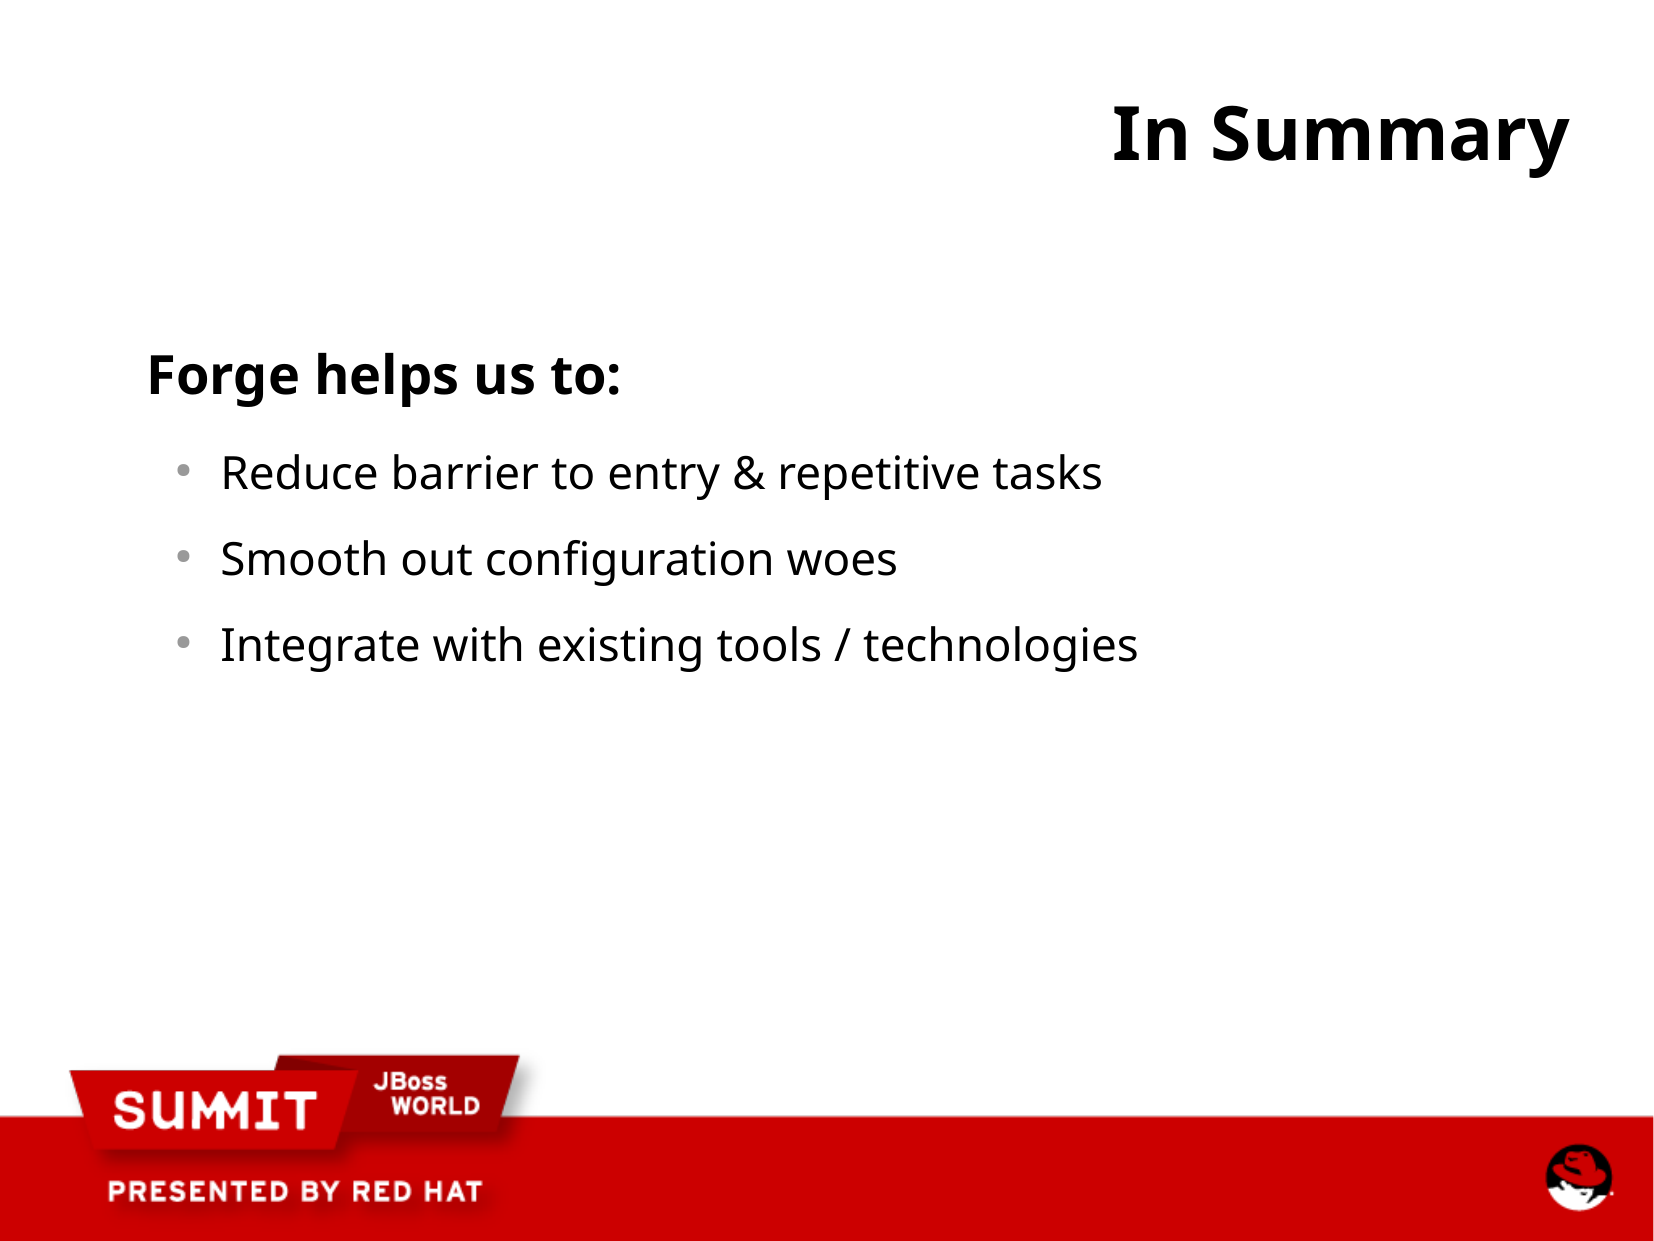

In Summary
# Forge helps us to:
Reduce barrier to entry & repetitive tasks
Smooth out configuration woes
Integrate with existing tools / technologies